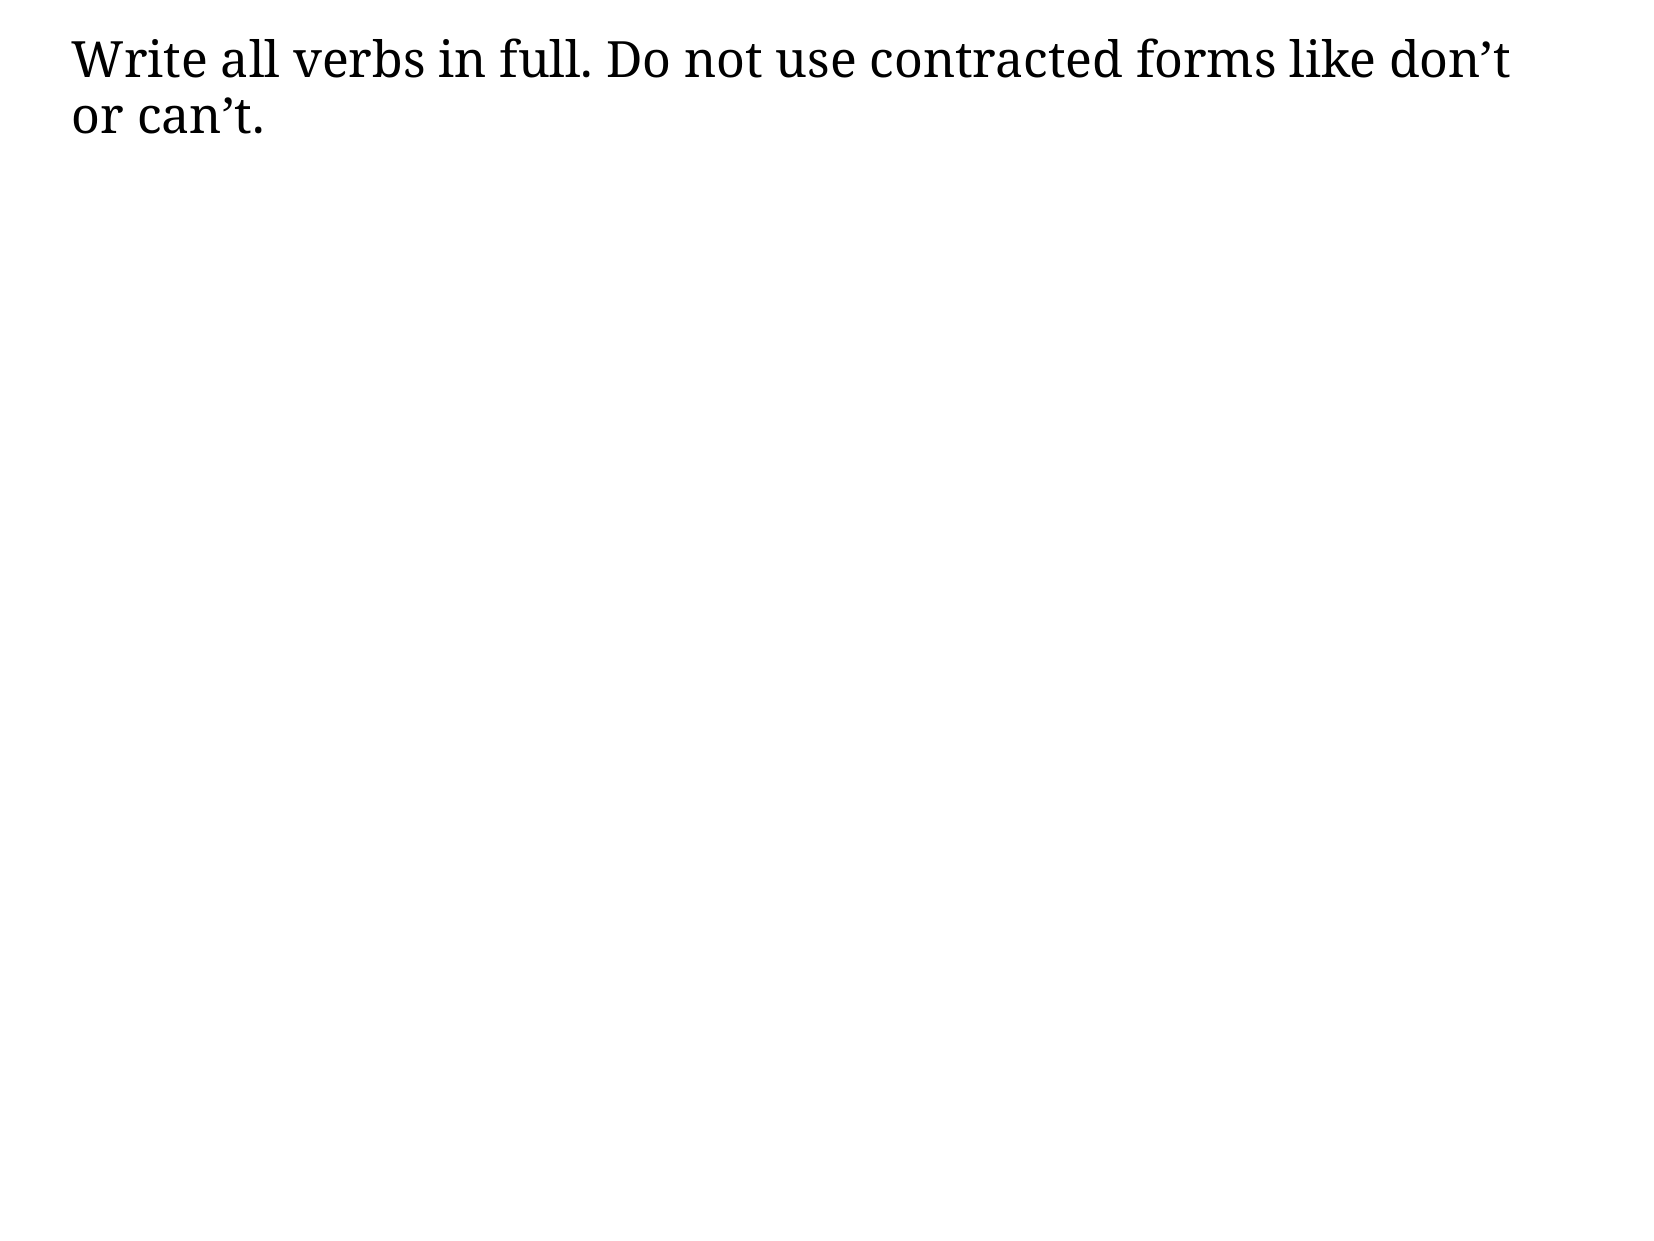

Write all verbs in full. Do not use contracted forms like don’t or can’t.